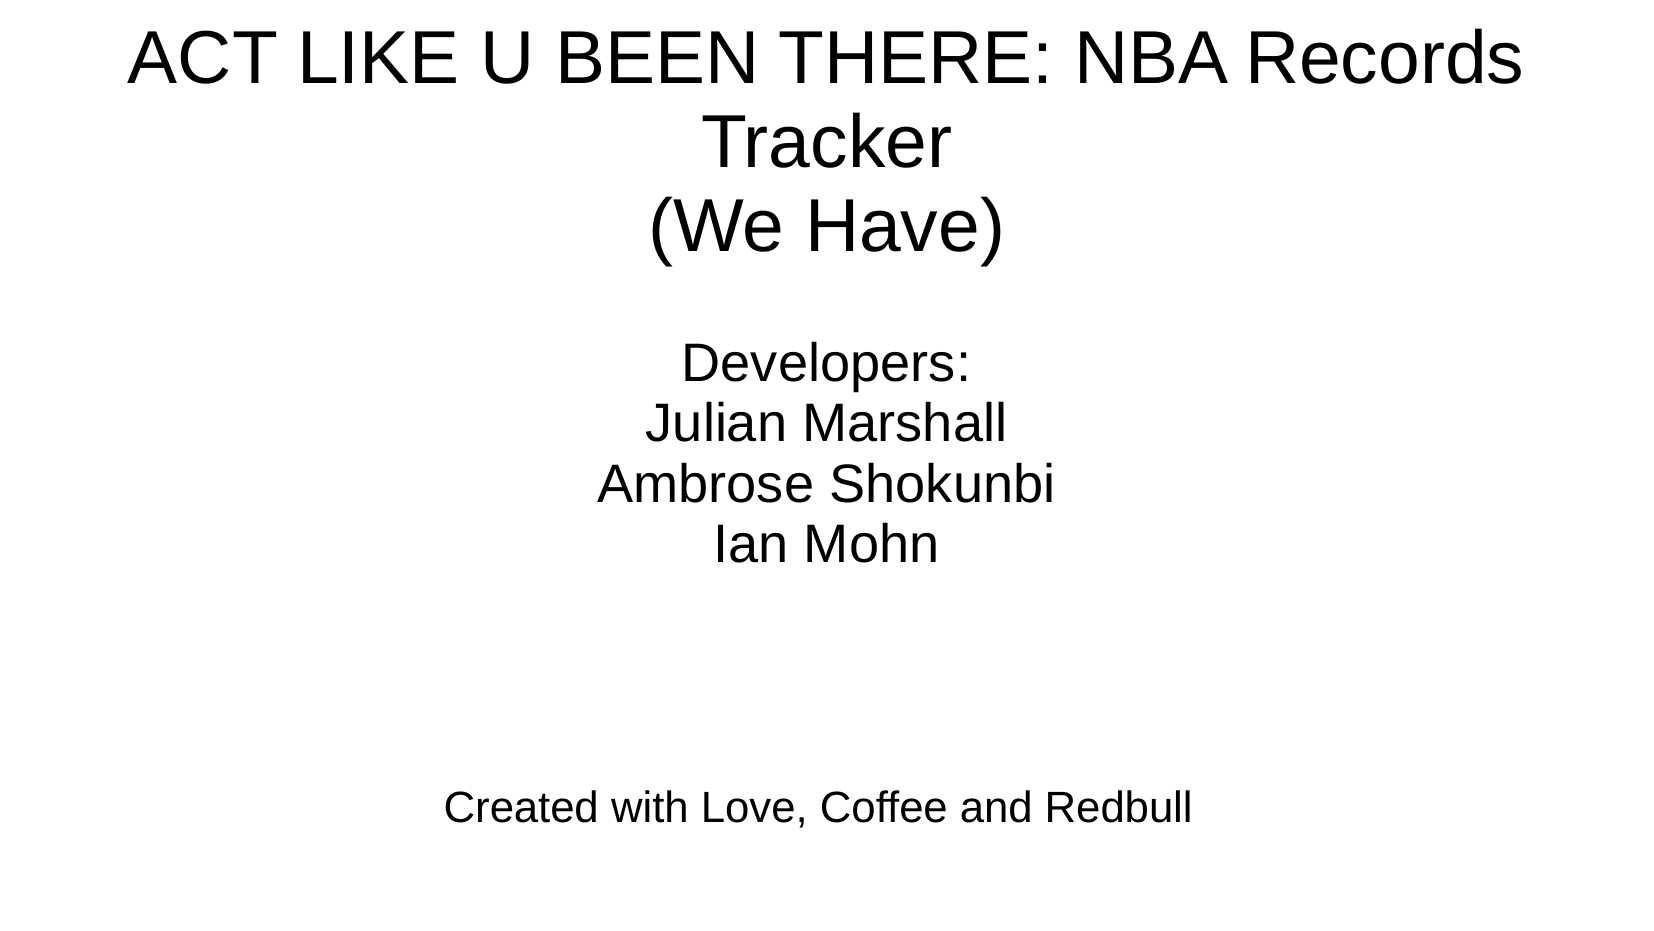

# ACT LIKE U BEEN THERE: NBA Records Tracker (We Have) Developers: Julian Marshall Ambrose Shokunbi Ian Mohn Created with Love, Coffee and Redbull